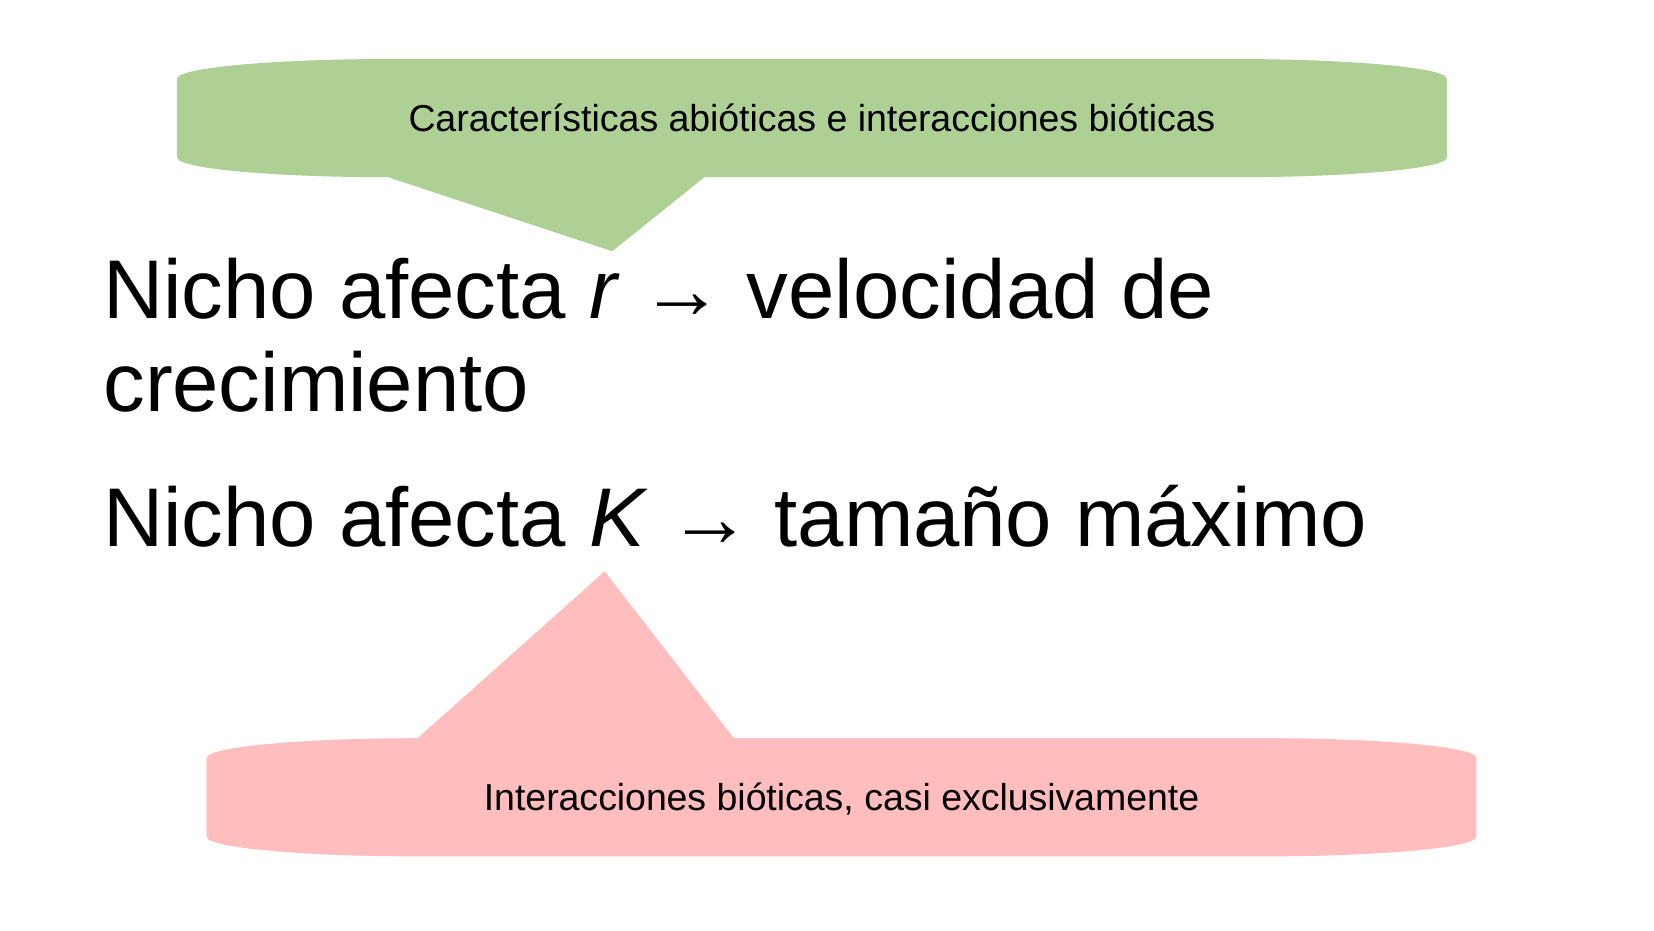

Características abióticas e interacciones bióticas
Nicho afecta r → velocidad de crecimiento
Nicho afecta K → tamaño máximo
Interacciones bióticas, casi exclusivamente